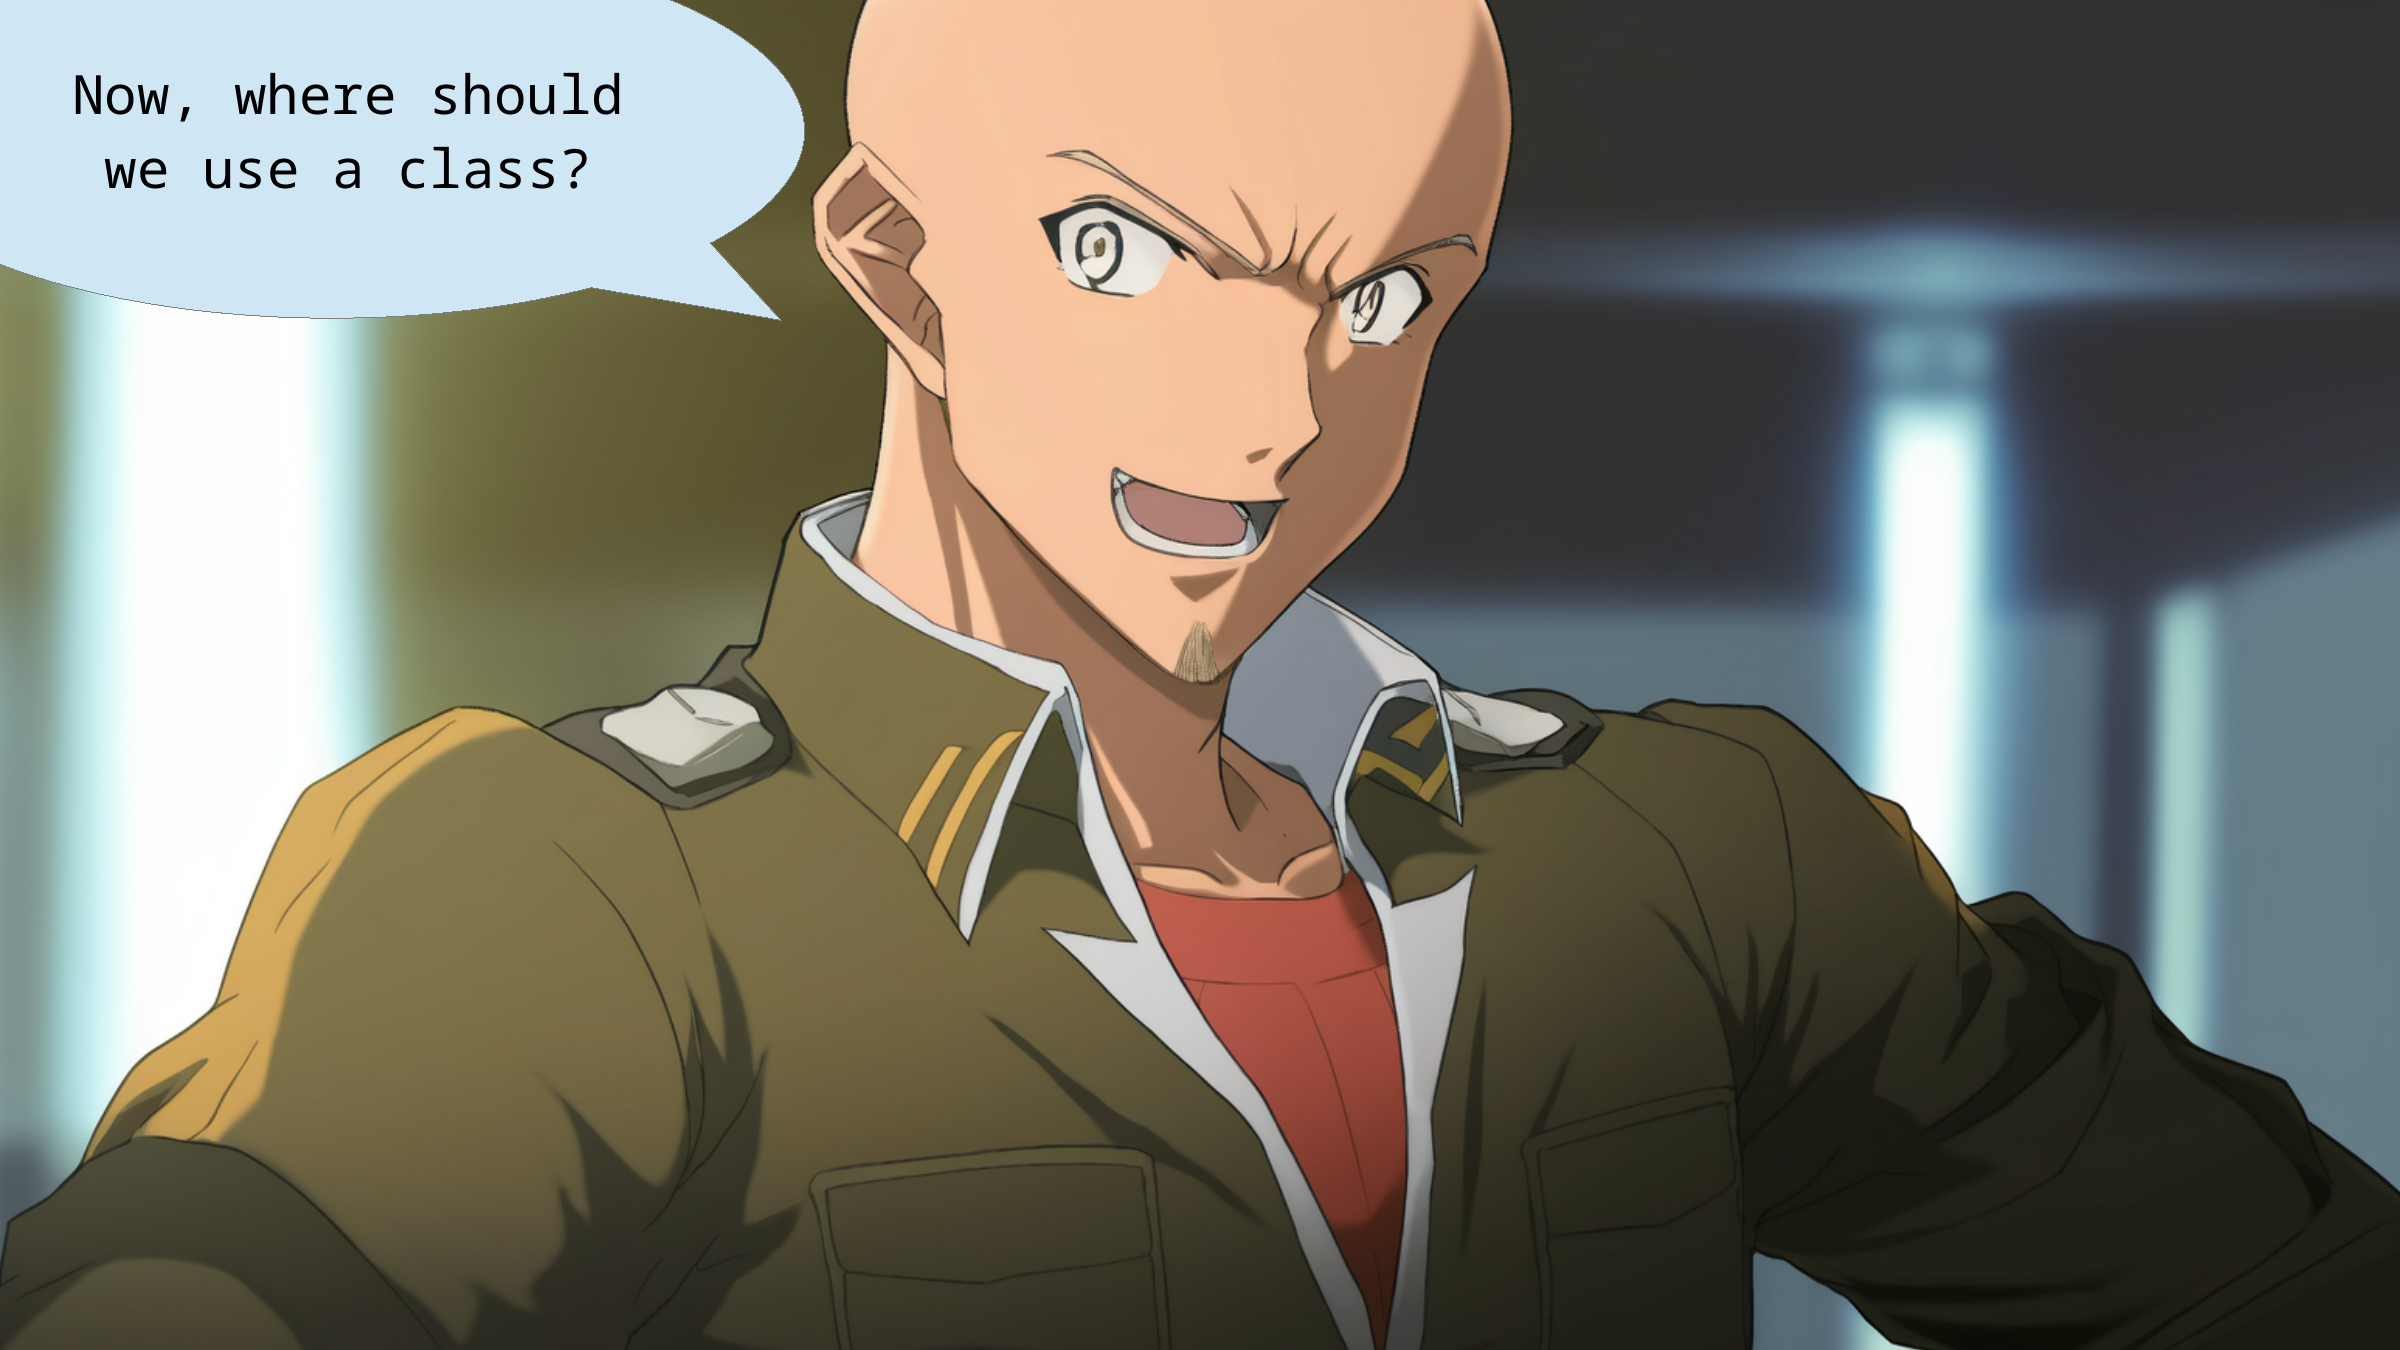

Now, where should
 we use a class?